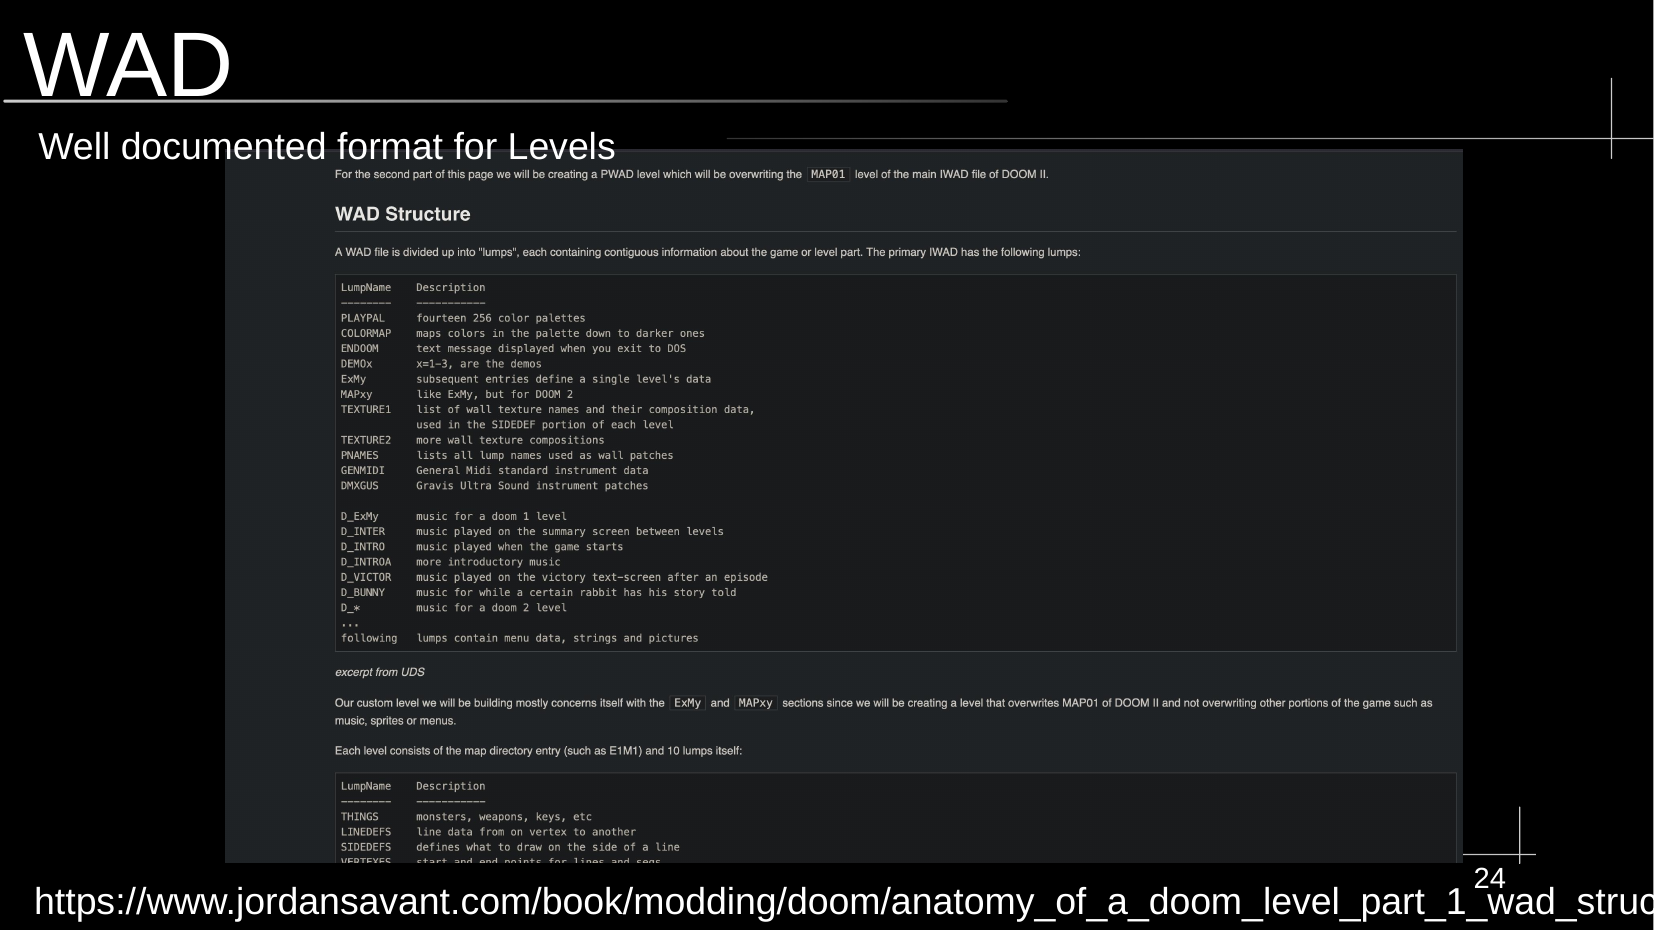

# WAD
Well documented format for Levels
24
https://www.jordansavant.com/book/modding/doom/anatomy_of_a_doom_level_part_1_wad_structure.md